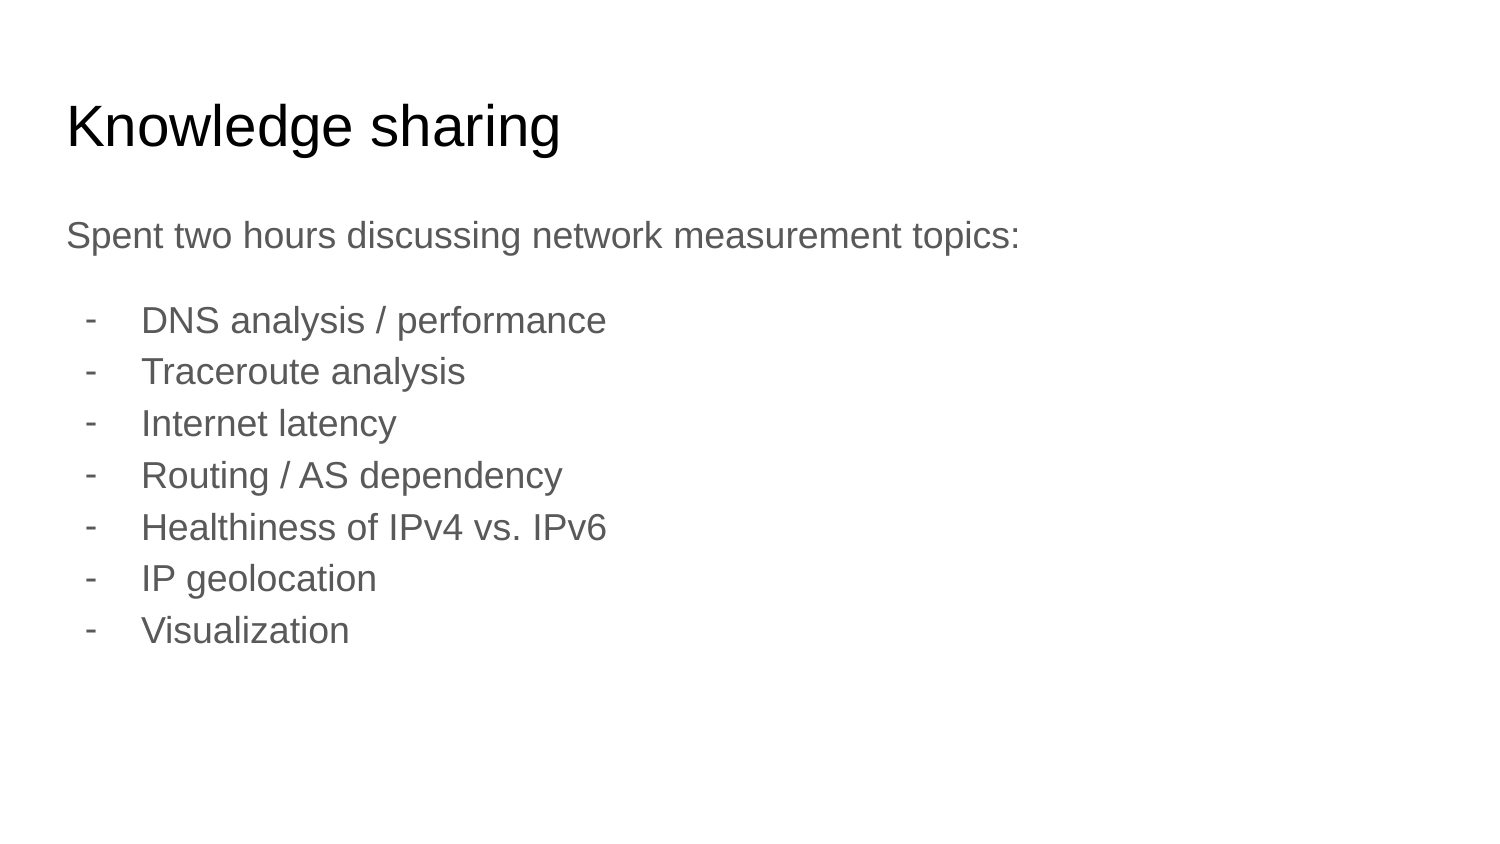

# Knowledge sharing
Spent two hours discussing network measurement topics:
DNS analysis / performance
Traceroute analysis
Internet latency
Routing / AS dependency
Healthiness of IPv4 vs. IPv6
IP geolocation
Visualization